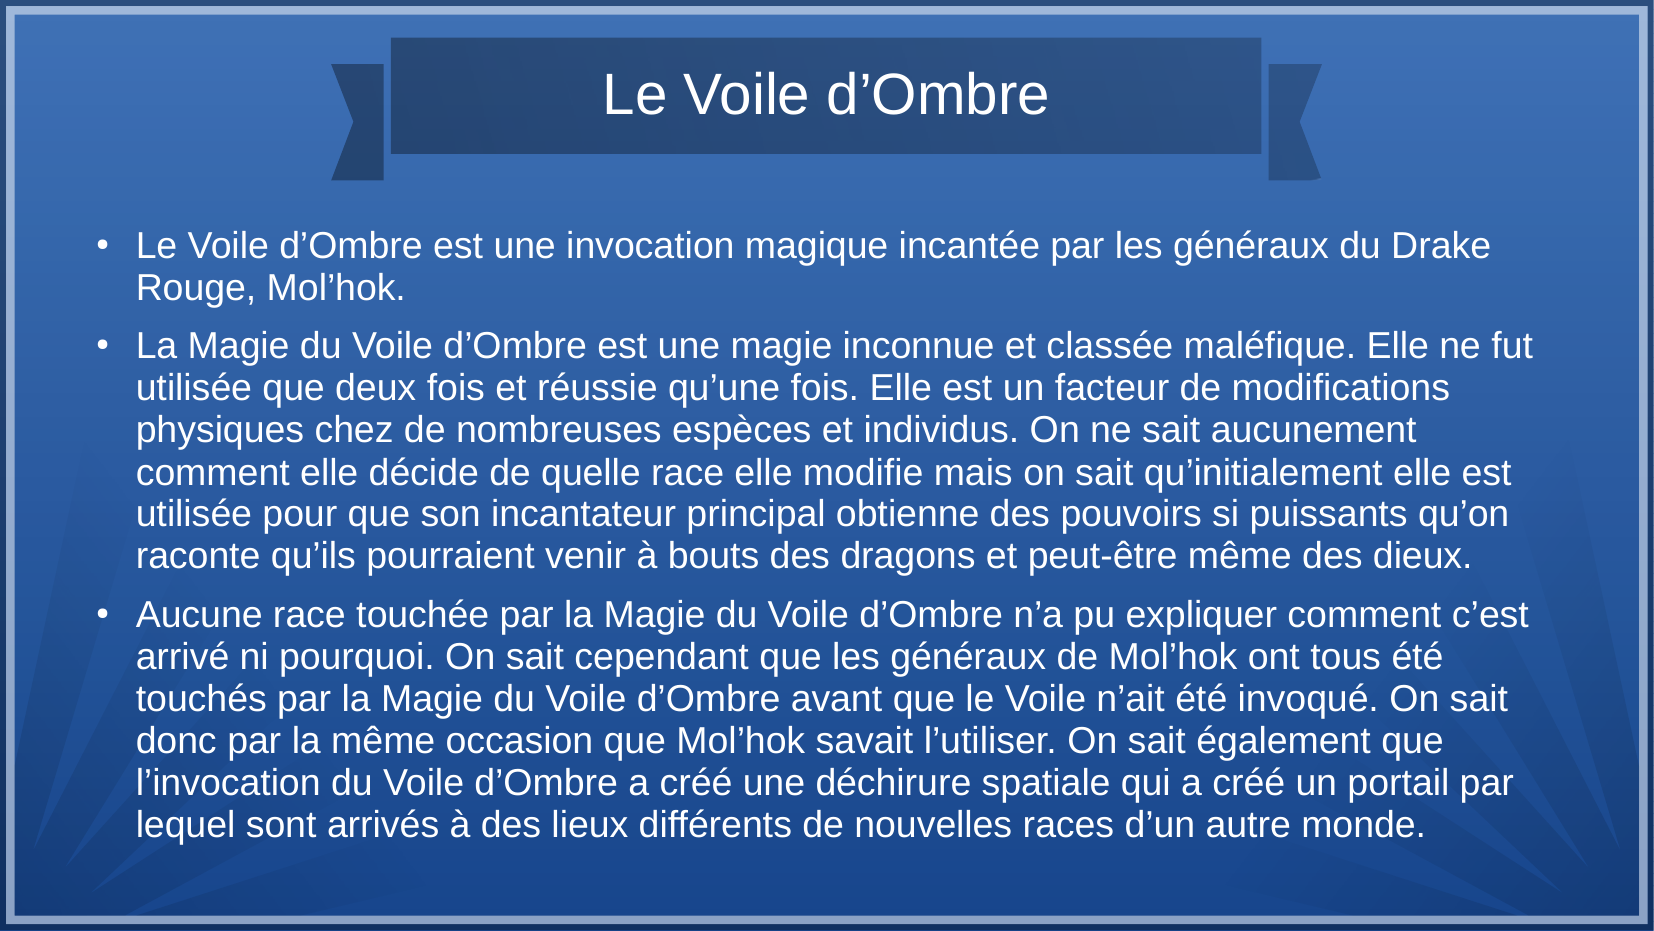

# Le Voile d’Ombre
Le Voile d’Ombre est une invocation magique incantée par les généraux du Drake Rouge, Mol’hok.
La Magie du Voile d’Ombre est une magie inconnue et classée maléfique. Elle ne fut utilisée que deux fois et réussie qu’une fois. Elle est un facteur de modifications physiques chez de nombreuses espèces et individus. On ne sait aucunement comment elle décide de quelle race elle modifie mais on sait qu’initialement elle est utilisée pour que son incantateur principal obtienne des pouvoirs si puissants qu’on raconte qu’ils pourraient venir à bouts des dragons et peut-être même des dieux.
Aucune race touchée par la Magie du Voile d’Ombre n’a pu expliquer comment c’est arrivé ni pourquoi. On sait cependant que les généraux de Mol’hok ont tous été touchés par la Magie du Voile d’Ombre avant que le Voile n’ait été invoqué. On sait donc par la même occasion que Mol’hok savait l’utiliser. On sait également que l’invocation du Voile d’Ombre a créé une déchirure spatiale qui a créé un portail par lequel sont arrivés à des lieux différents de nouvelles races d’un autre monde.